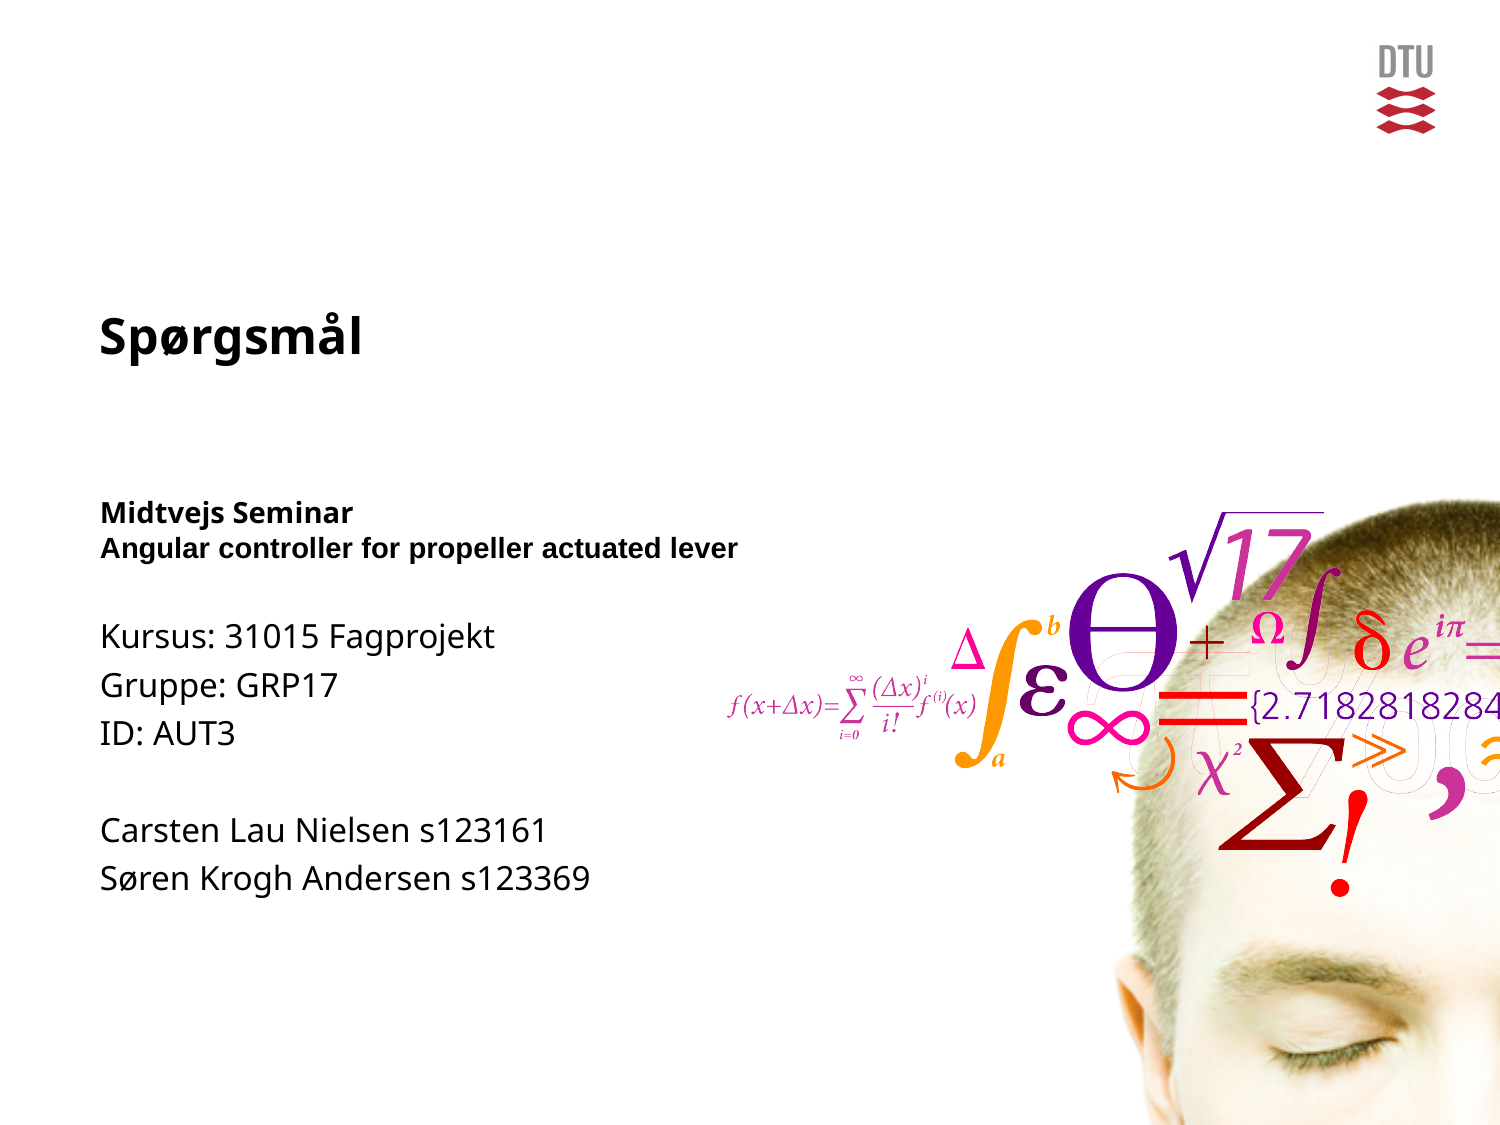

Midtvejs Seminar
Angular controller for propeller actuated lever
Kursus: 31015 Fagprojekt
Gruppe: GRP17
ID: AUT3
Carsten Lau Nielsen s123161
Søren Krogh Andersen s123369
# Spørgsmål